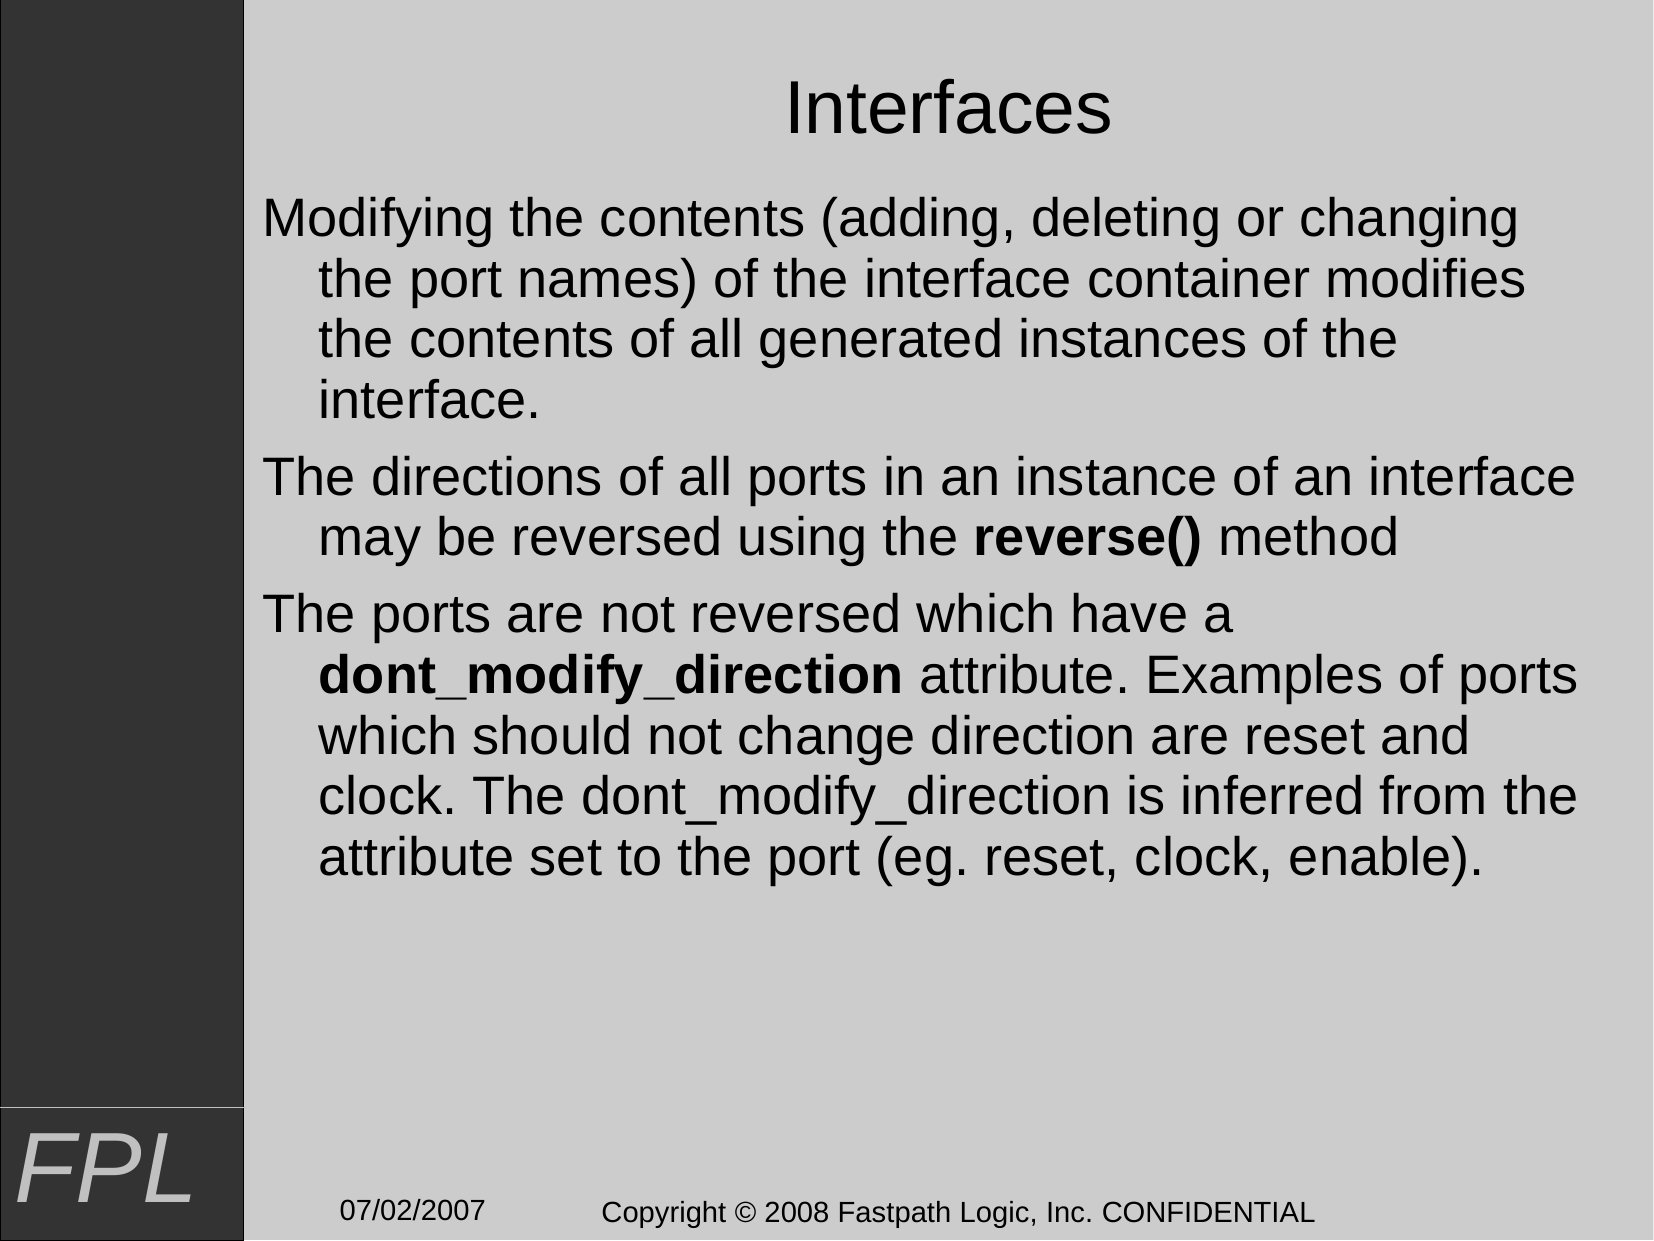

# Interfaces
Modifying the contents (adding, deleting or changing the port names) of the interface container modifies the contents of all generated instances of the interface.
The directions of all ports in an instance of an interface may be reversed using the reverse() method
The ports are not reversed which have a dont_modify_direction attribute. Examples of ports which should not change direction are reset and clock. The dont_modify_direction is inferred from the attribute set to the port (eg. reset, clock, enable).
07/02/2007
© 2007 FASTPATH LOGIC INC.